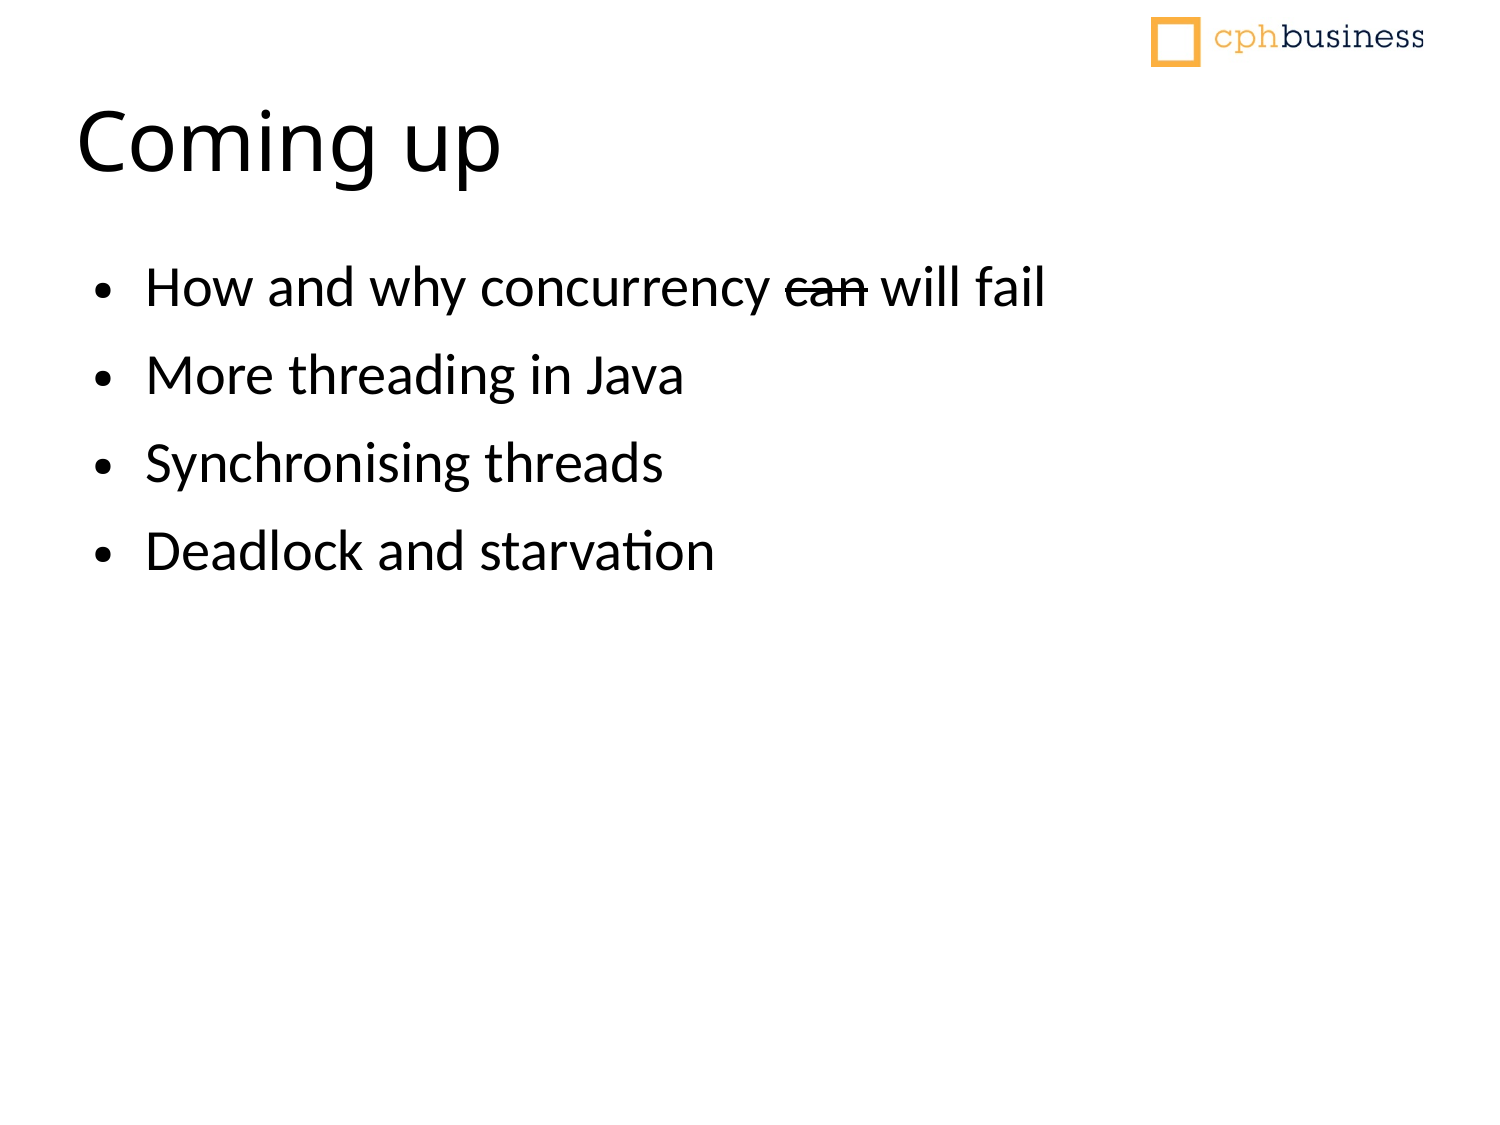

# Coming up
How and why concurrency can will fail
More threading in Java
Synchronising threads
Deadlock and starvation